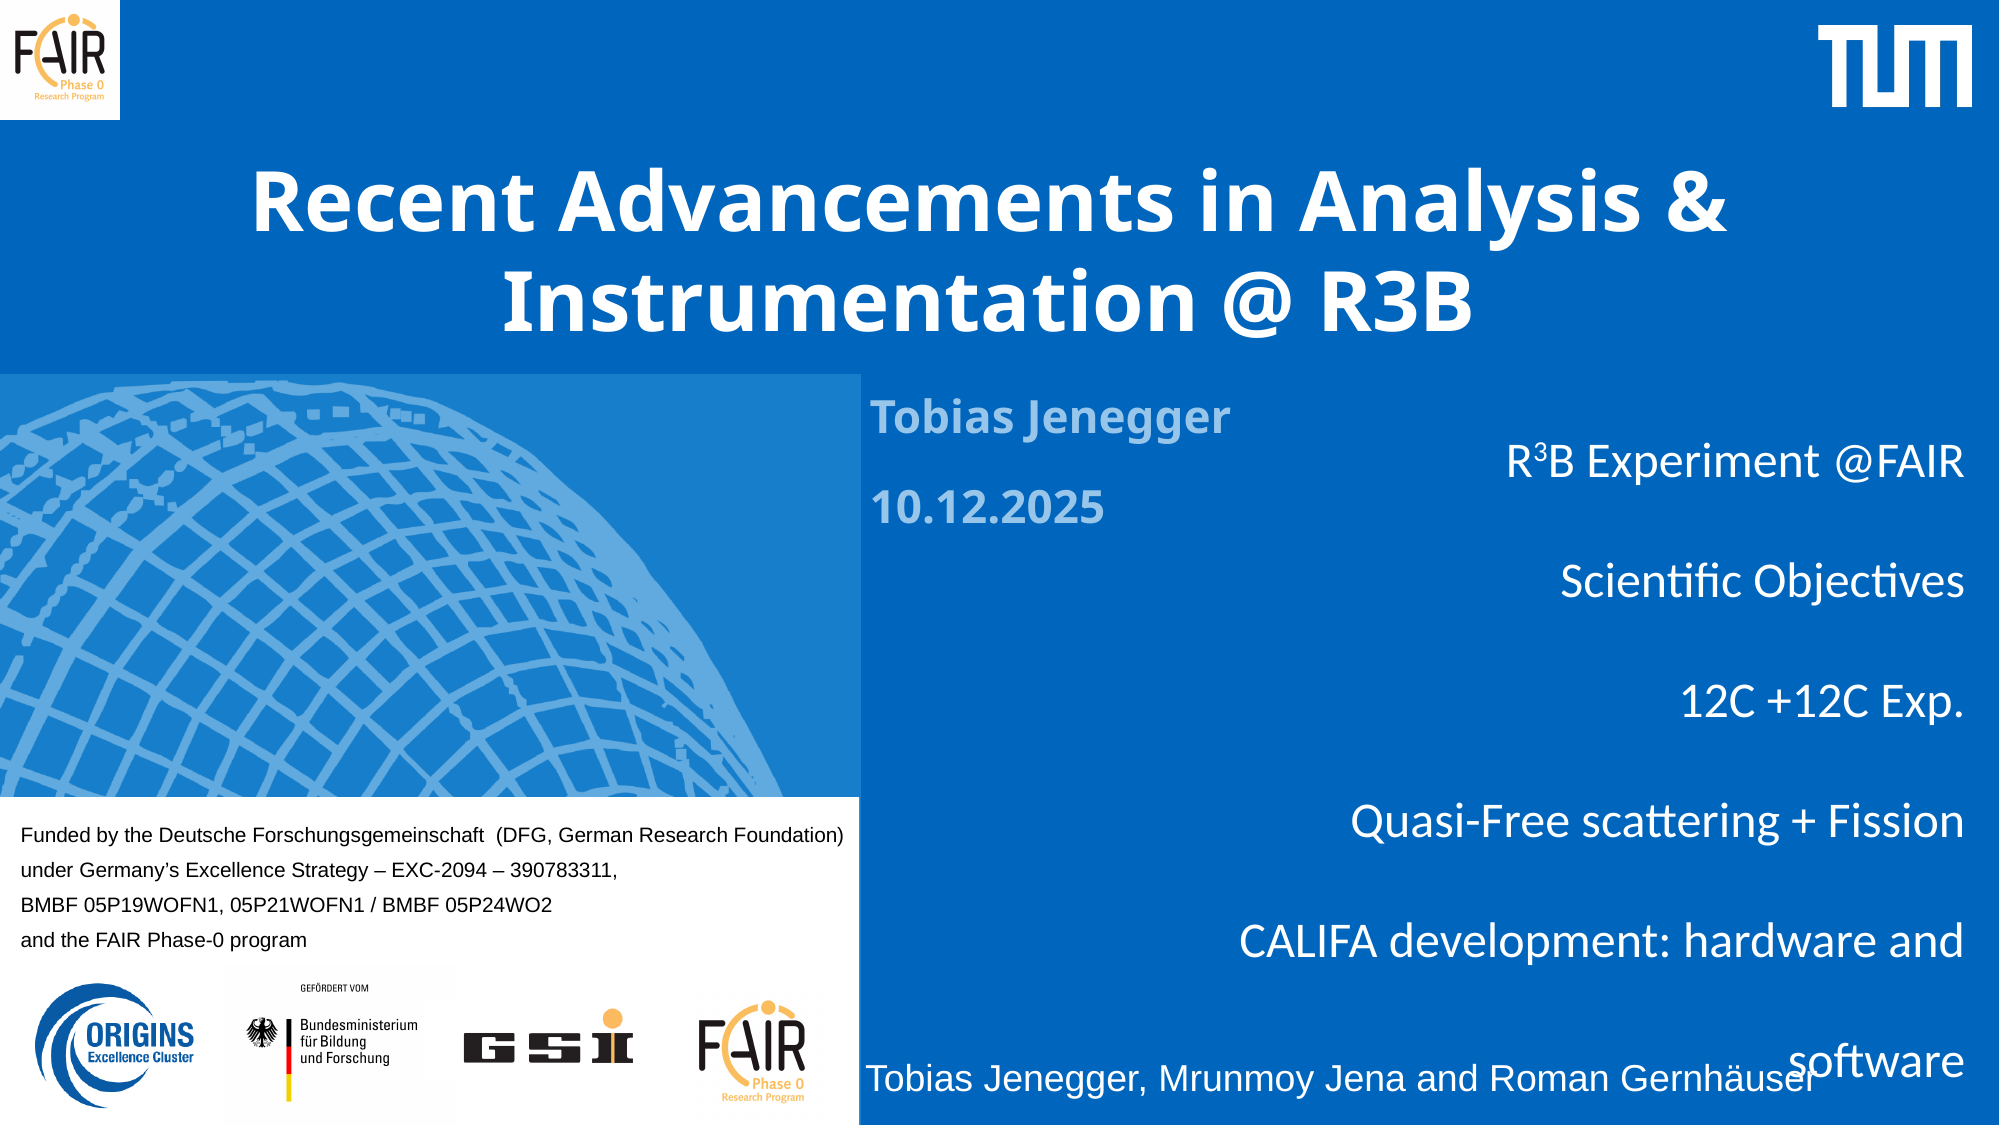

Recent Advancements in Analysis & Instrumentation @ R3B
R3B Experiment @FAIR
Scientific Objectives
12C +12C Exp.
Quasi-Free scattering + Fission
CALIFA development: hardware and software
Tobias Jenegger
10.12.2025
Funded by the Deutsche Forschungsgemeinschaft (DFG, German Research Foundation)
under Germany’s Excellence Strategy – EXC-2094 – 390783311,
BMBF 05P19WOFN1, 05P21WOFN1 / BMBF 05P24WO2
and the FAIR Phase-0 program
Tobias Jenegger, Mrunmoy Jena and Roman Gernhäuser